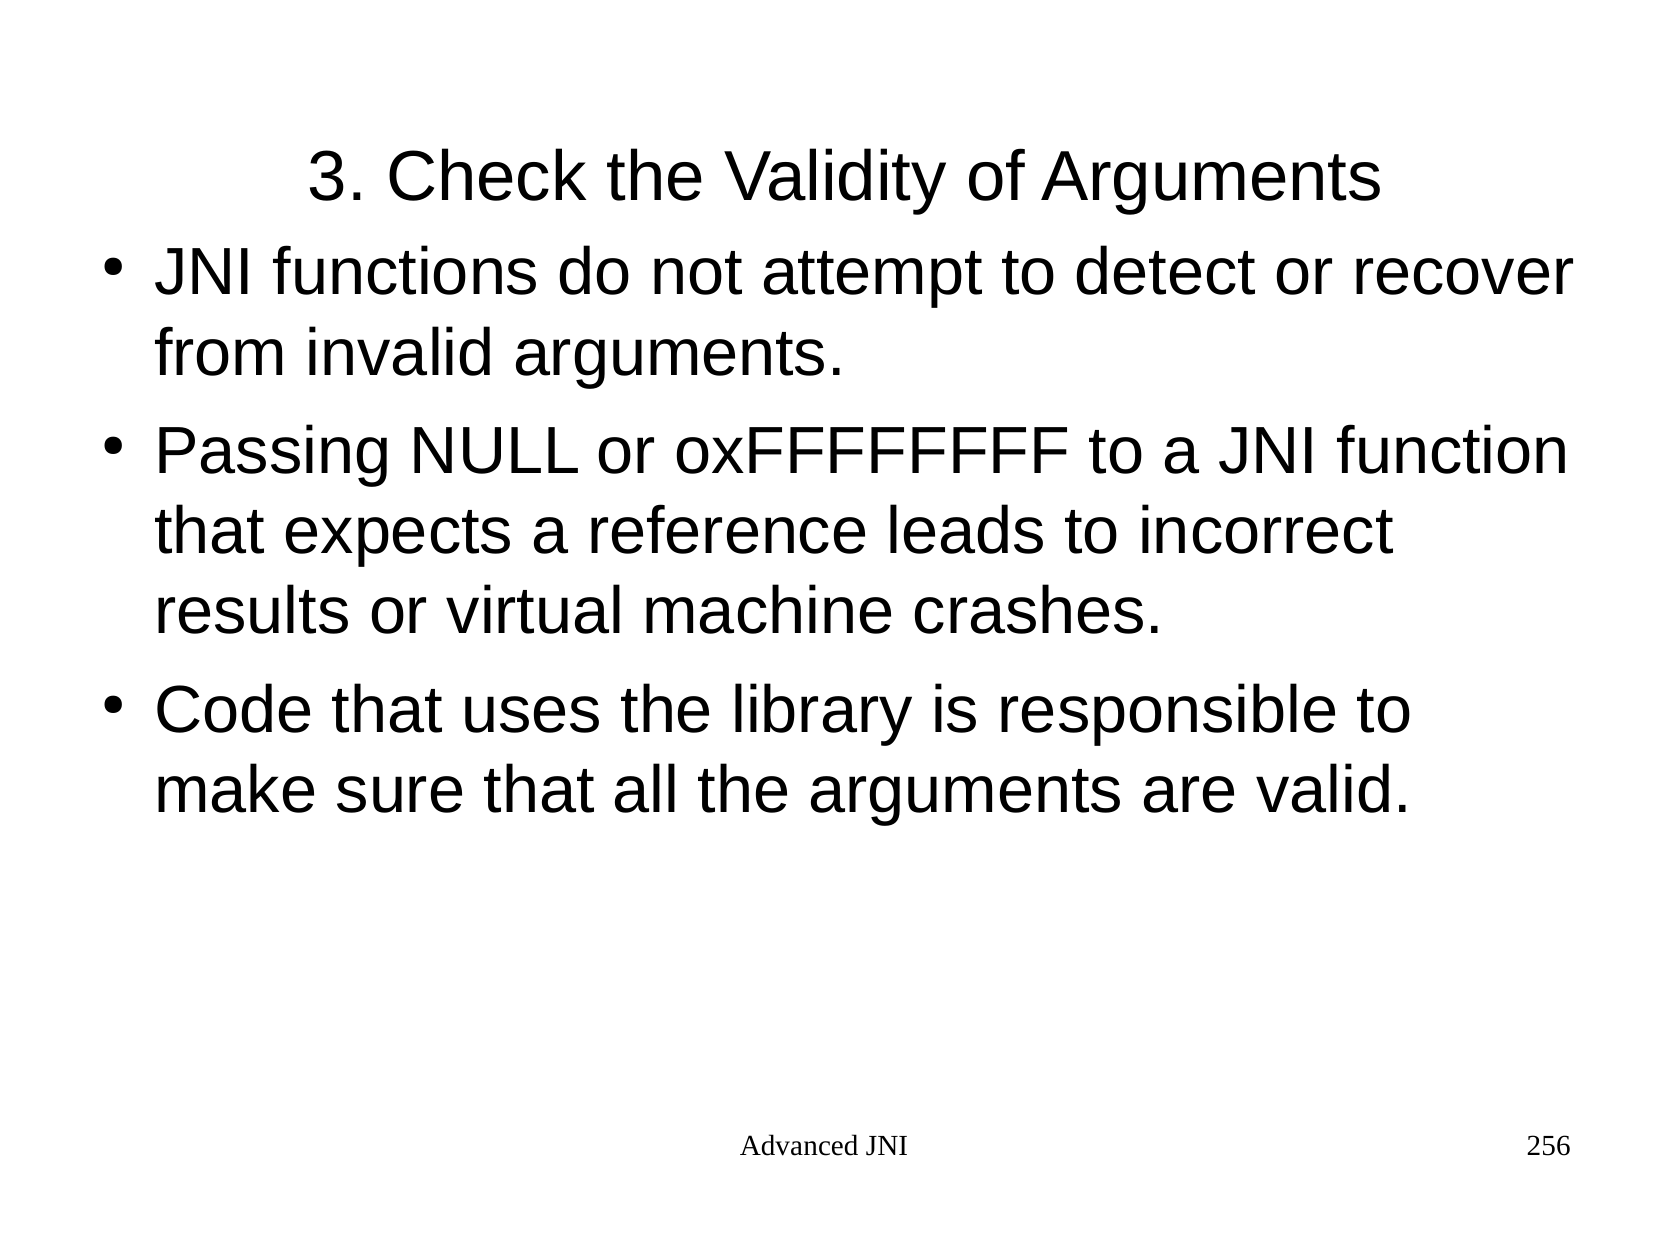

# 3. Check the Validity of Arguments
JNI functions do not attempt to detect or recover from invalid arguments.
Passing NULL or oxFFFFFFFF to a JNI function that expects a reference leads to incorrect results or virtual machine crashes.
Code that uses the library is responsible to make sure that all the arguments are valid.
Advanced JNI
256